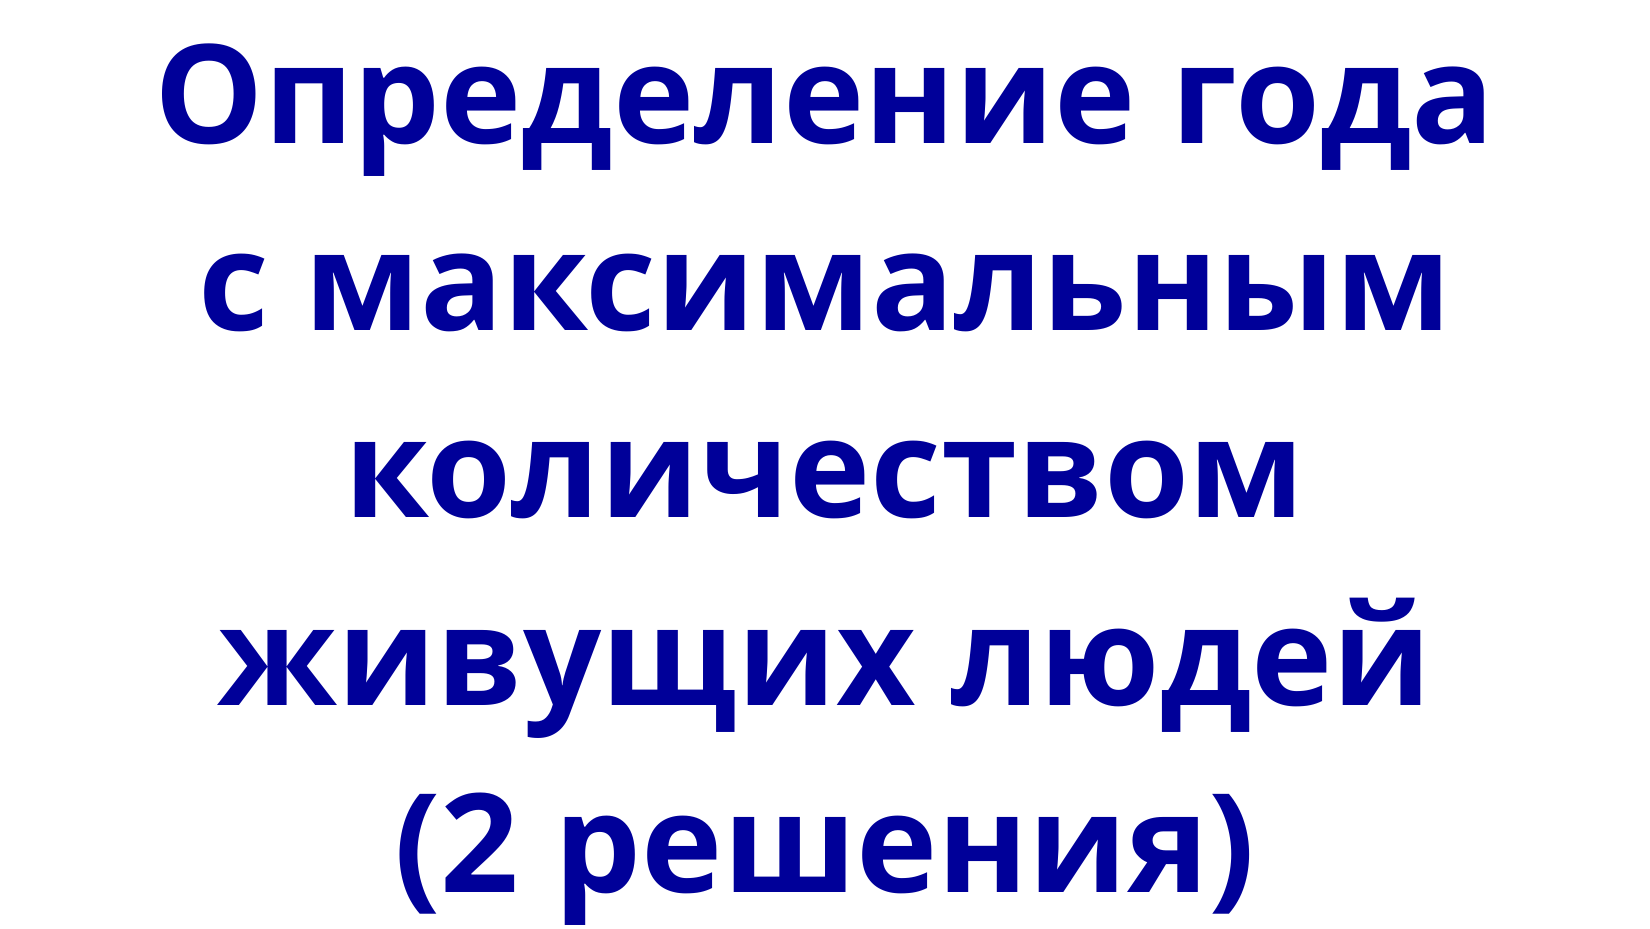

# Определение года
с максимальным количеством
живущих людей
(2 решения)